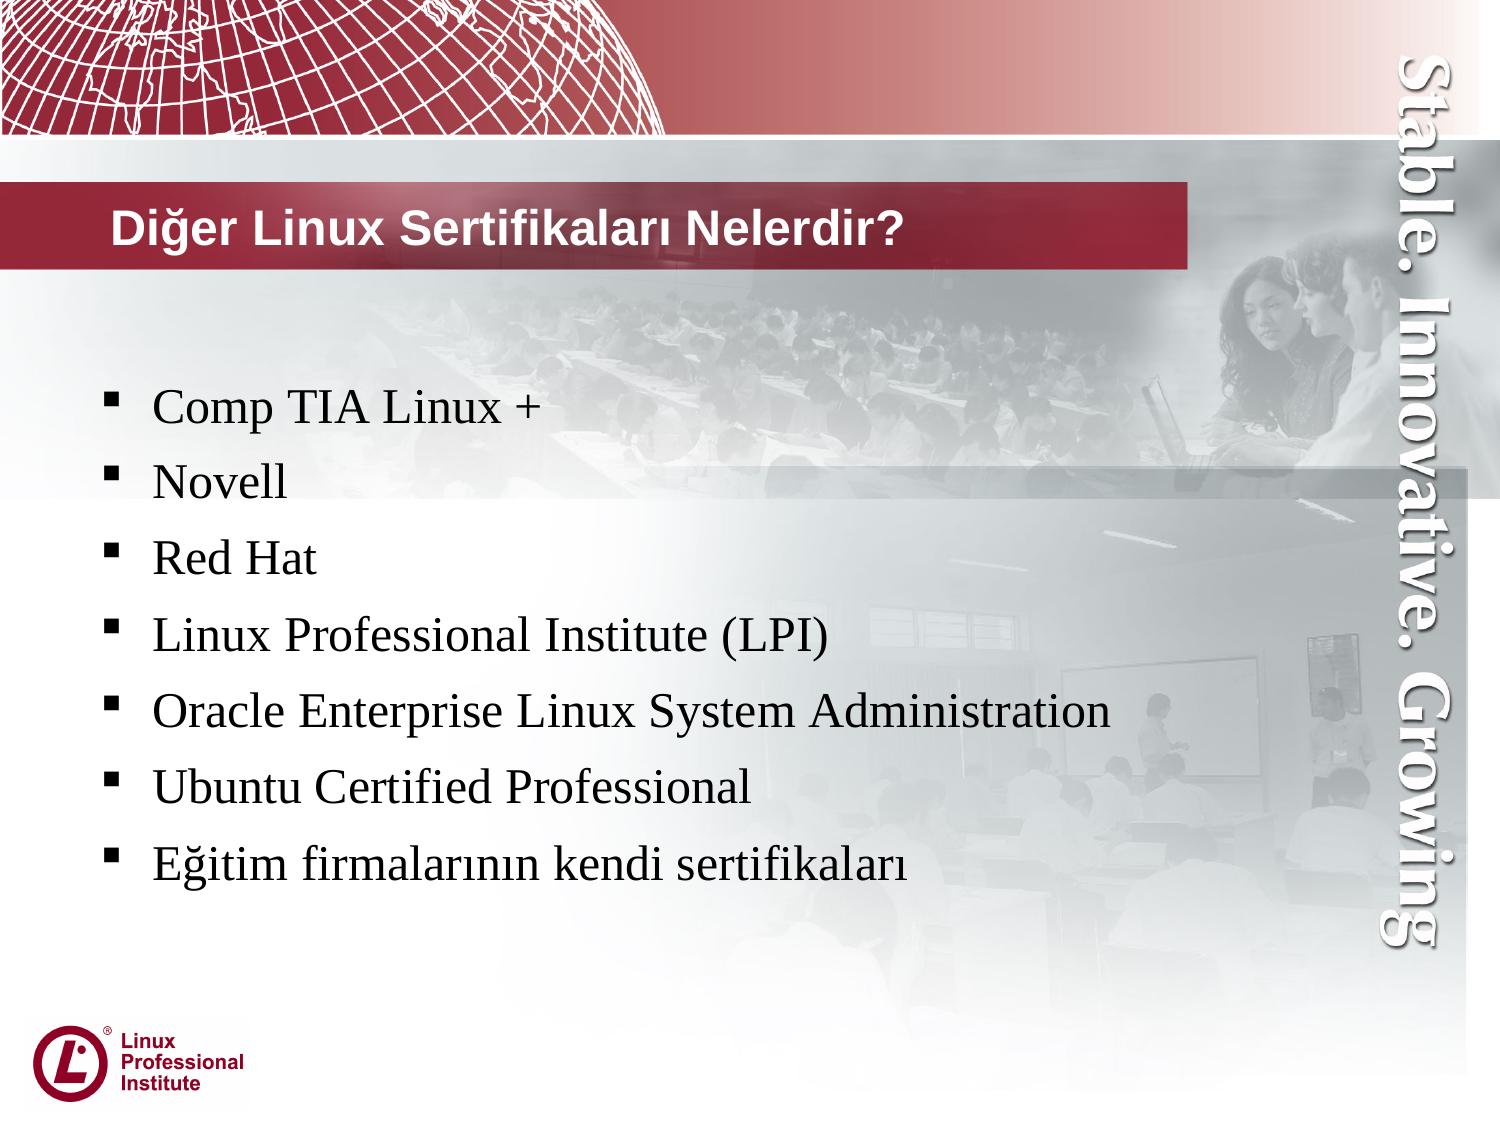

Diğer Linux Sertifikaları Nelerdir?
Comp TIA Linux +
Novell
Red Hat
Linux Professional Institute (LPI)‏
Oracle Enterprise Linux System Administration
Ubuntu Certified Professional
Eğitim firmalarının kendi sertifikaları